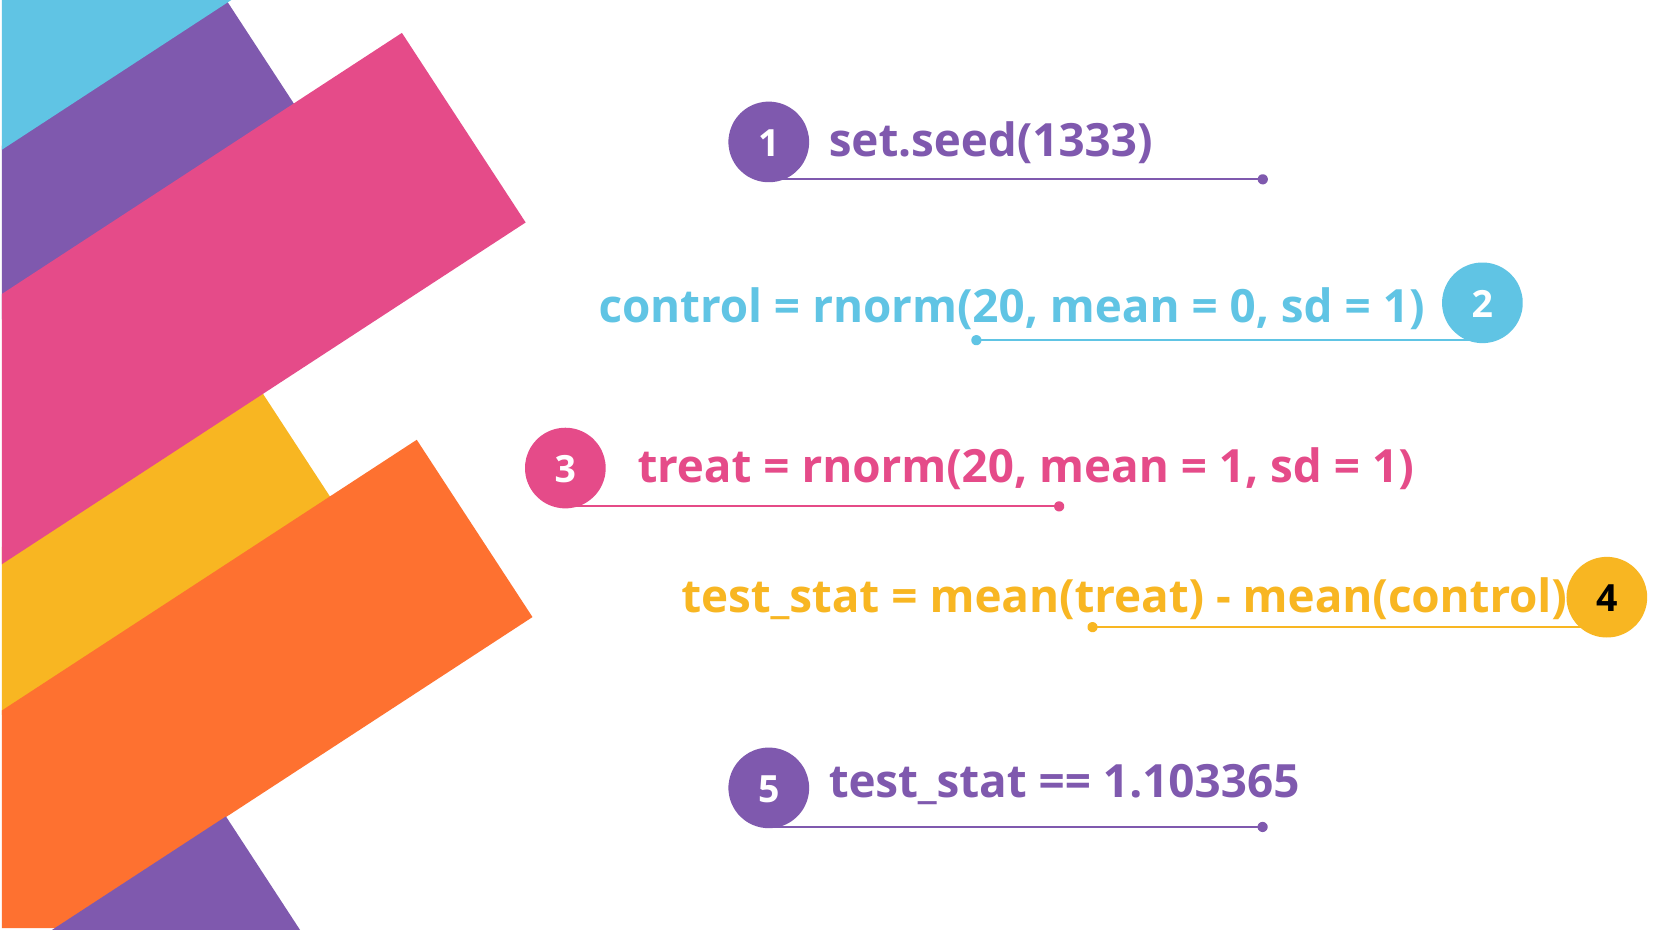

# set.seed(1333)
1
control = rnorm(20, mean = 0, sd = 1)
2
treat = rnorm(20, mean = 1, sd = 1)
3
test_stat = mean(treat) - mean(control)
4
test_stat == 1.103365
5